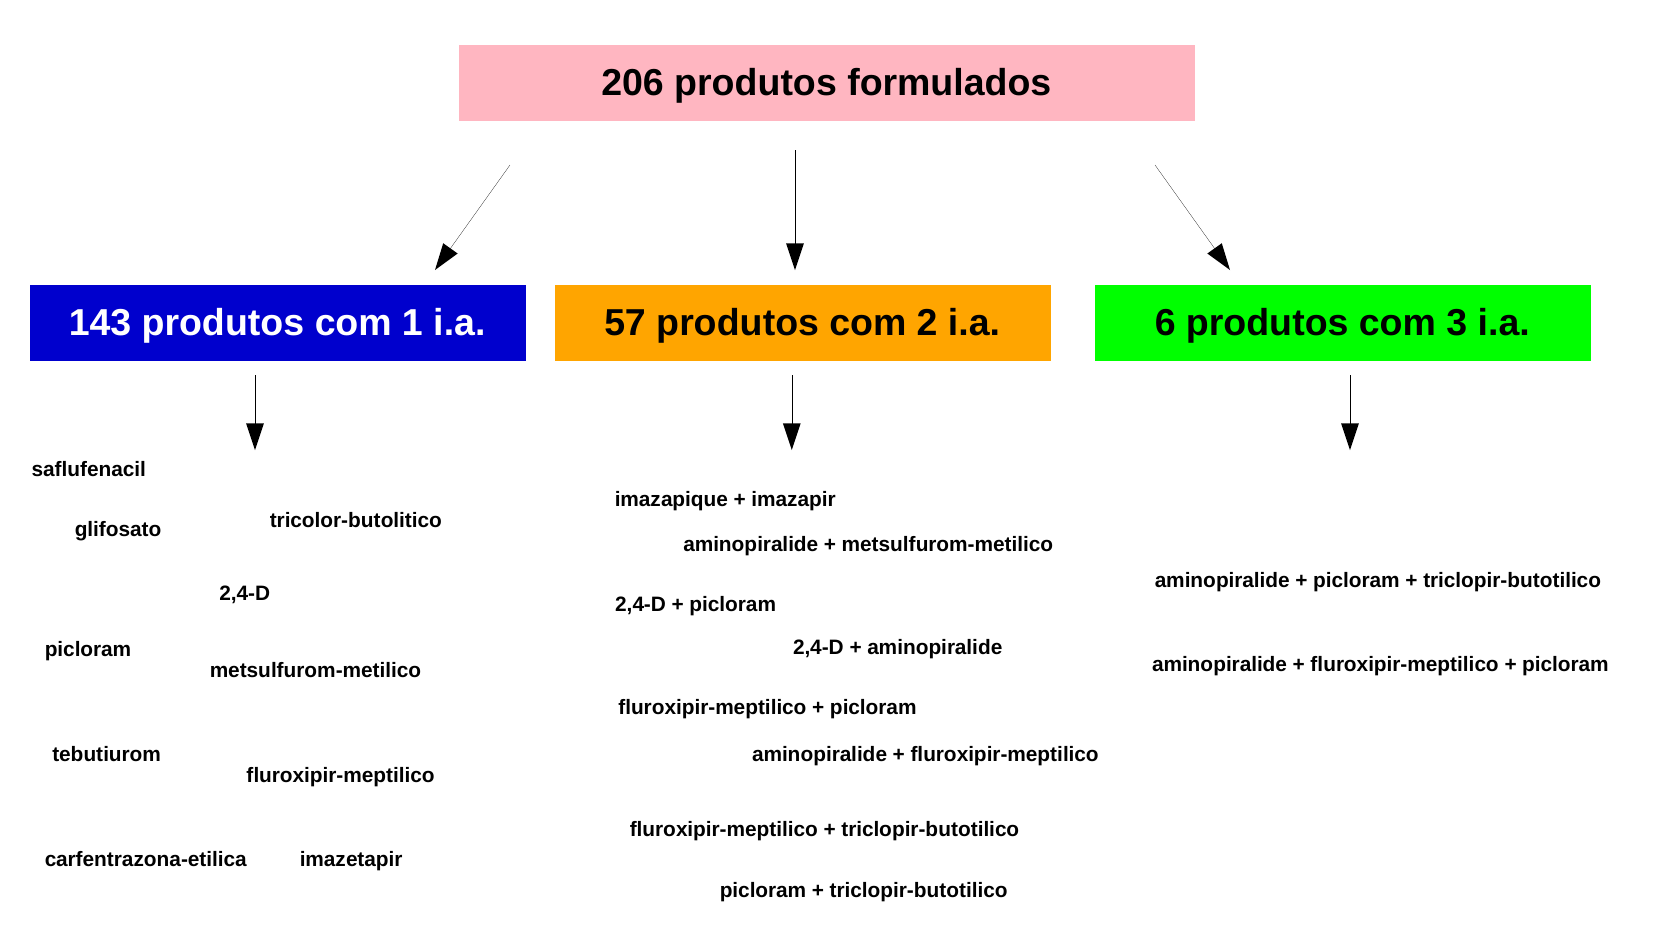

206 produtos formulados
143 produtos com 1 i.a.
57 produtos com 2 i.a.
6 produtos com 3 i.a.
saflufenacil
imazapique + imazapir
tricolor-butolitico
glifosato
aminopiralide + metsulfurom-metilico
2,4-D
aminopiralide + picloram + triclopir-butotilico
2,4-D + picloram
2,4-D + aminopiralide
picloram
aminopiralide + fluroxipir-meptilico + picloram
metsulfurom-metilico
fluroxipir-meptilico + picloram
tebutiurom
aminopiralide + fluroxipir-meptilico
fluroxipir-meptilico
fluroxipir-meptilico + triclopir-butotilico
carfentrazona-etilica
imazetapir
picloram + triclopir-butotilico